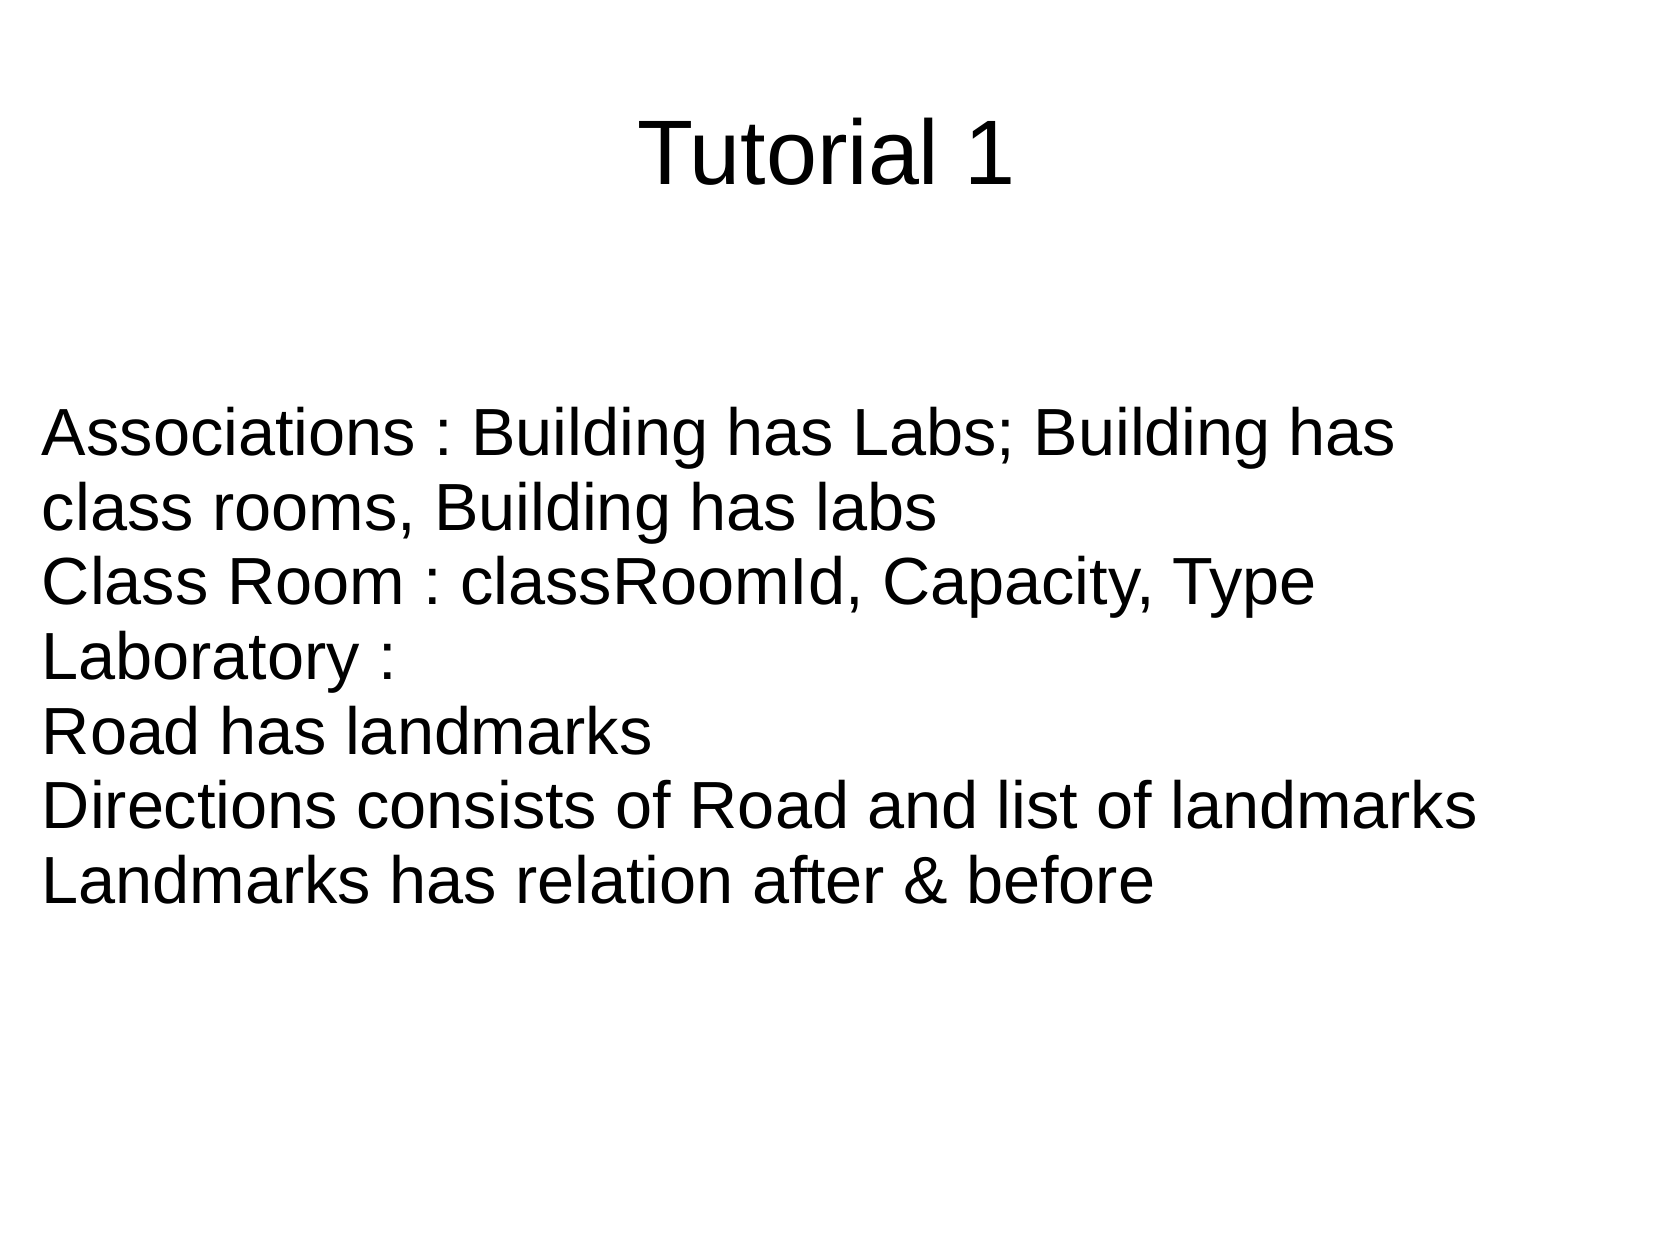

Associations : Building has Labs; Building has class rooms, Building has labs
Class Room : classRoomId, Capacity, Type
Laboratory :
Road has landmarks
Directions consists of Road and list of landmarks
Landmarks has relation after & before
# Tutorial 1